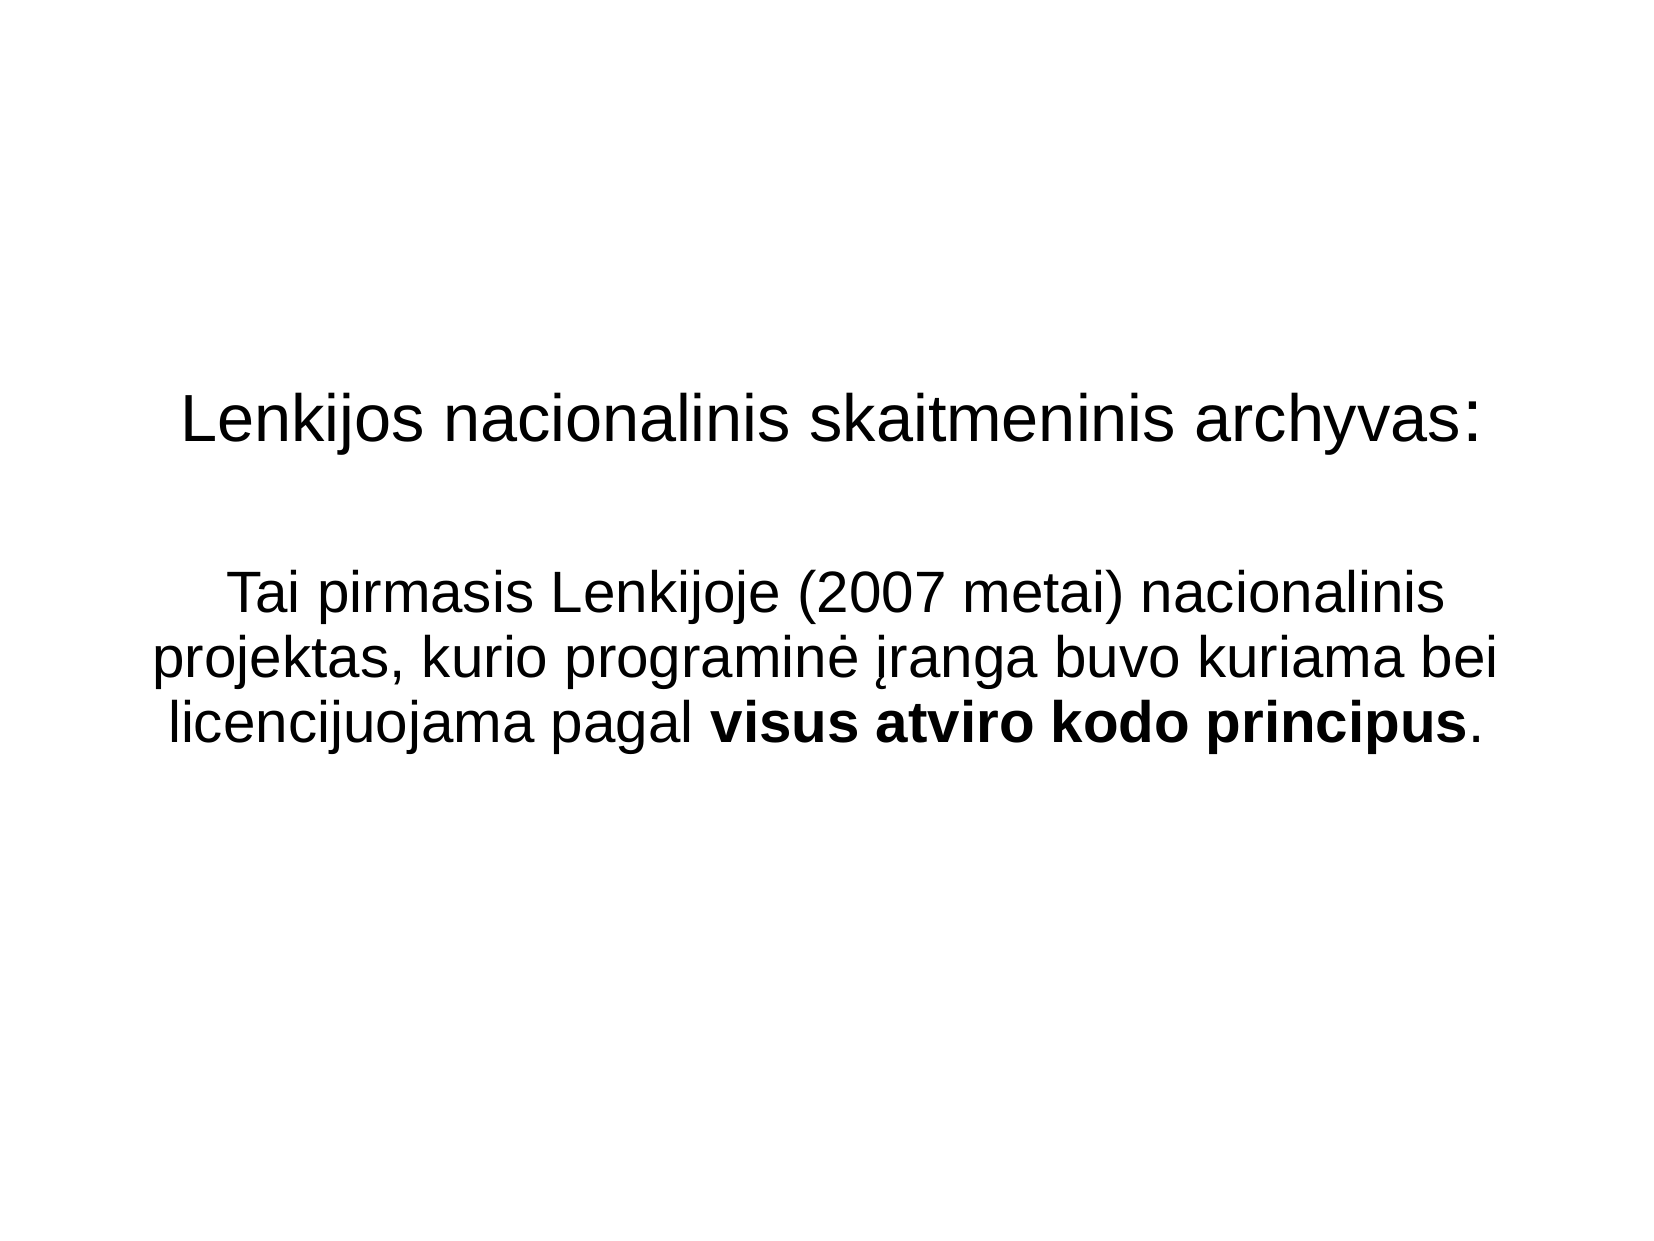

Lenkijos nacionalinis skaitmeninis archyvas:
Tai pirmasis Lenkijoje (2007 metai) nacionalinis projektas, kurio programinė įranga buvo kuriama bei licencijuojama pagal visus atviro kodo principus.